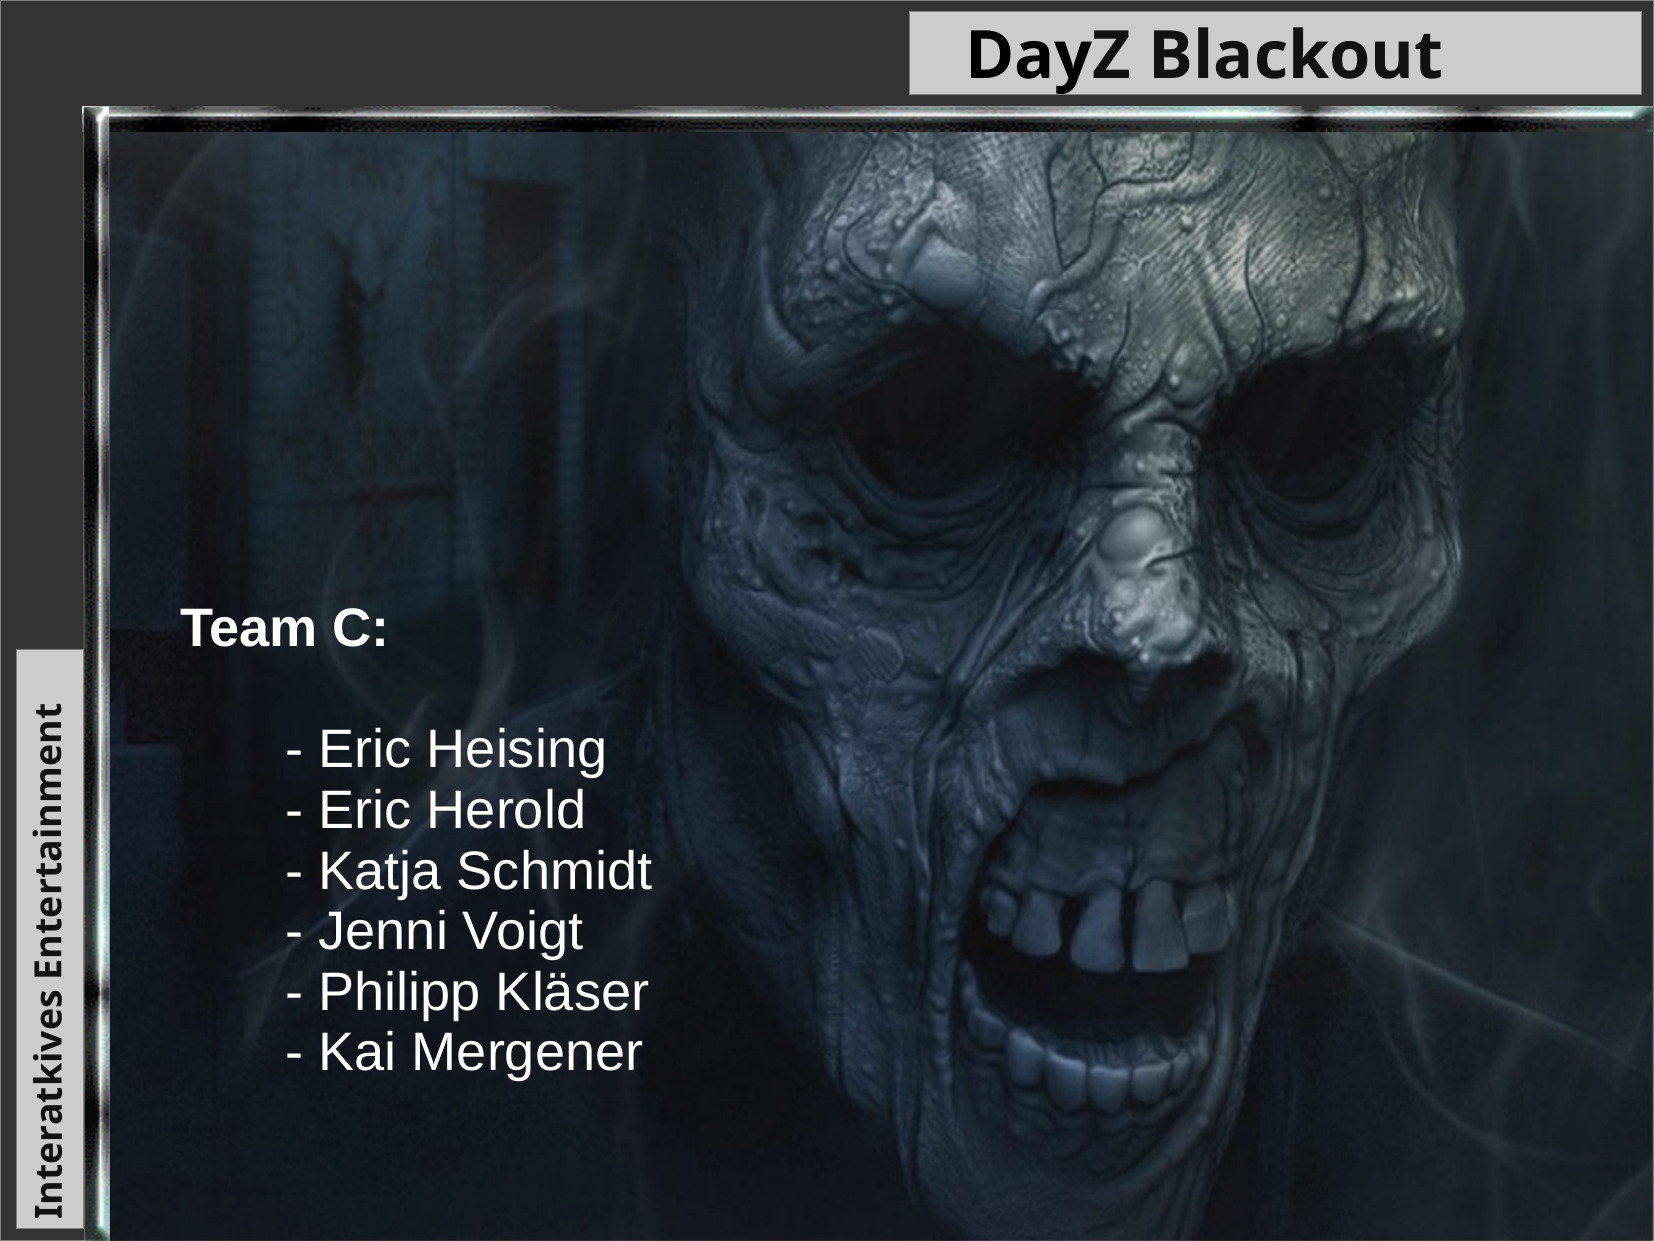

DayZ Blackout
#
Team C:
 - Eric Heising
 - Eric Herold
 - Katja Schmidt
 - Jenni Voigt
 - Philipp Kläser
 - Kai Mergener
Interatkives Entertainment